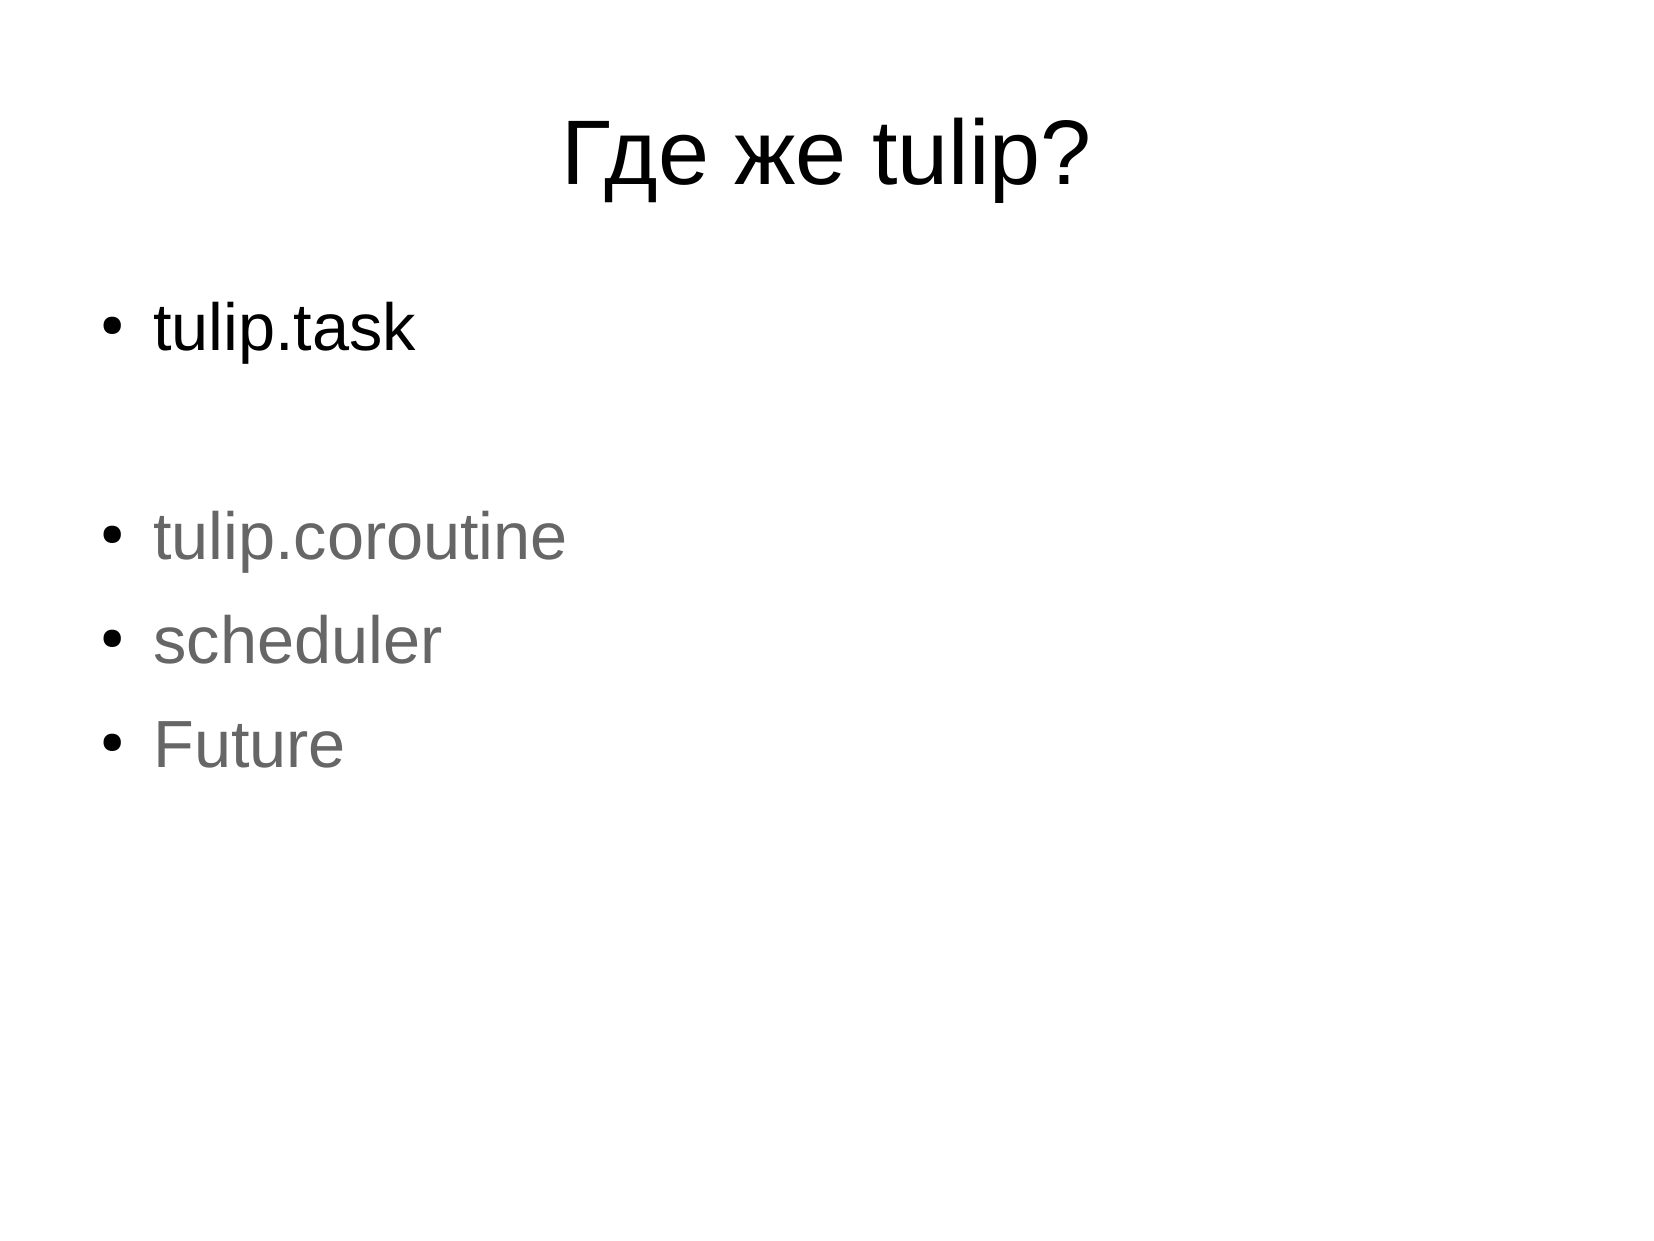

# Где же tulip?
tulip.task
tulip.coroutine
scheduler
Future